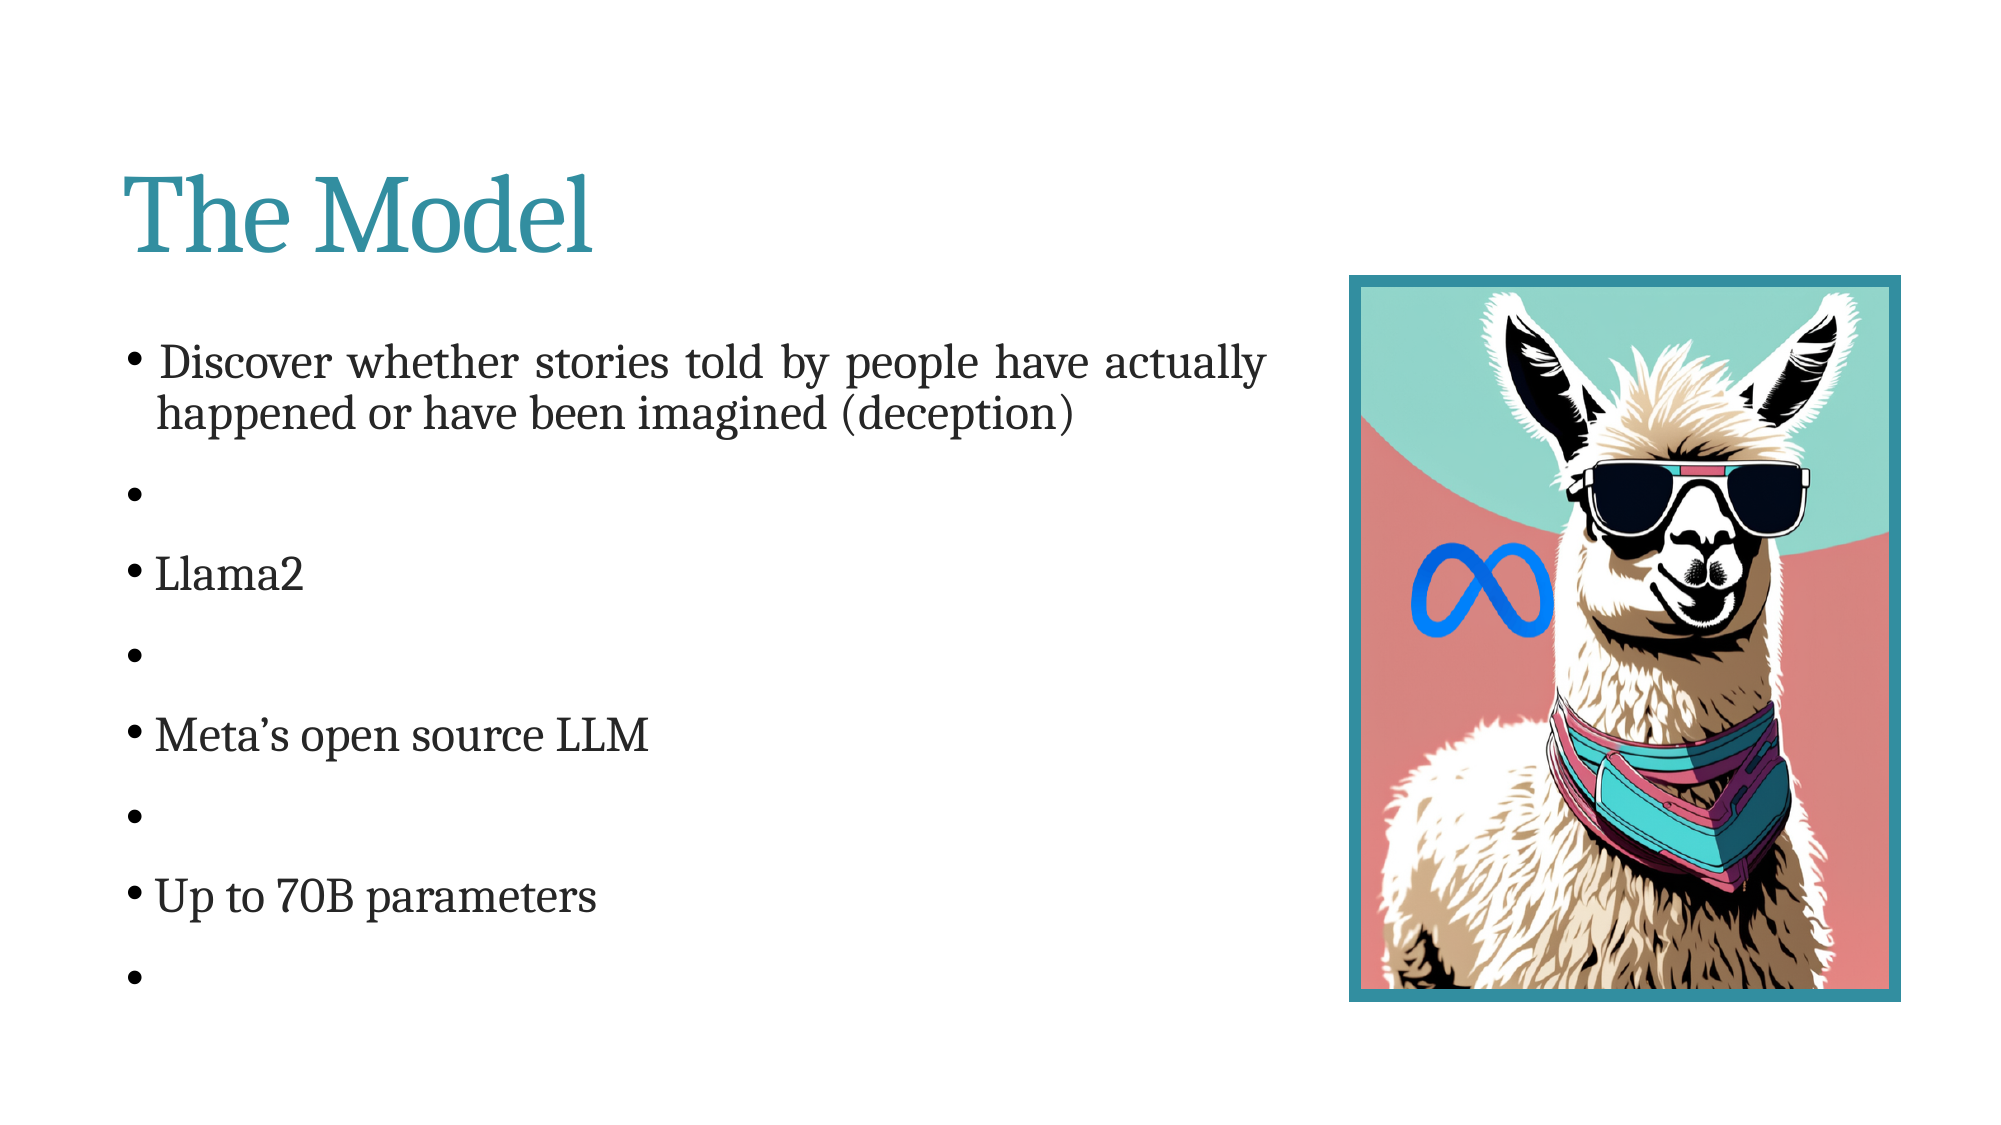

# The Model
 Discover whether stories told by people have actually happened or have been imagined (deception)
 Llama2
 Meta’s open source LLM
 Up to 70B parameters